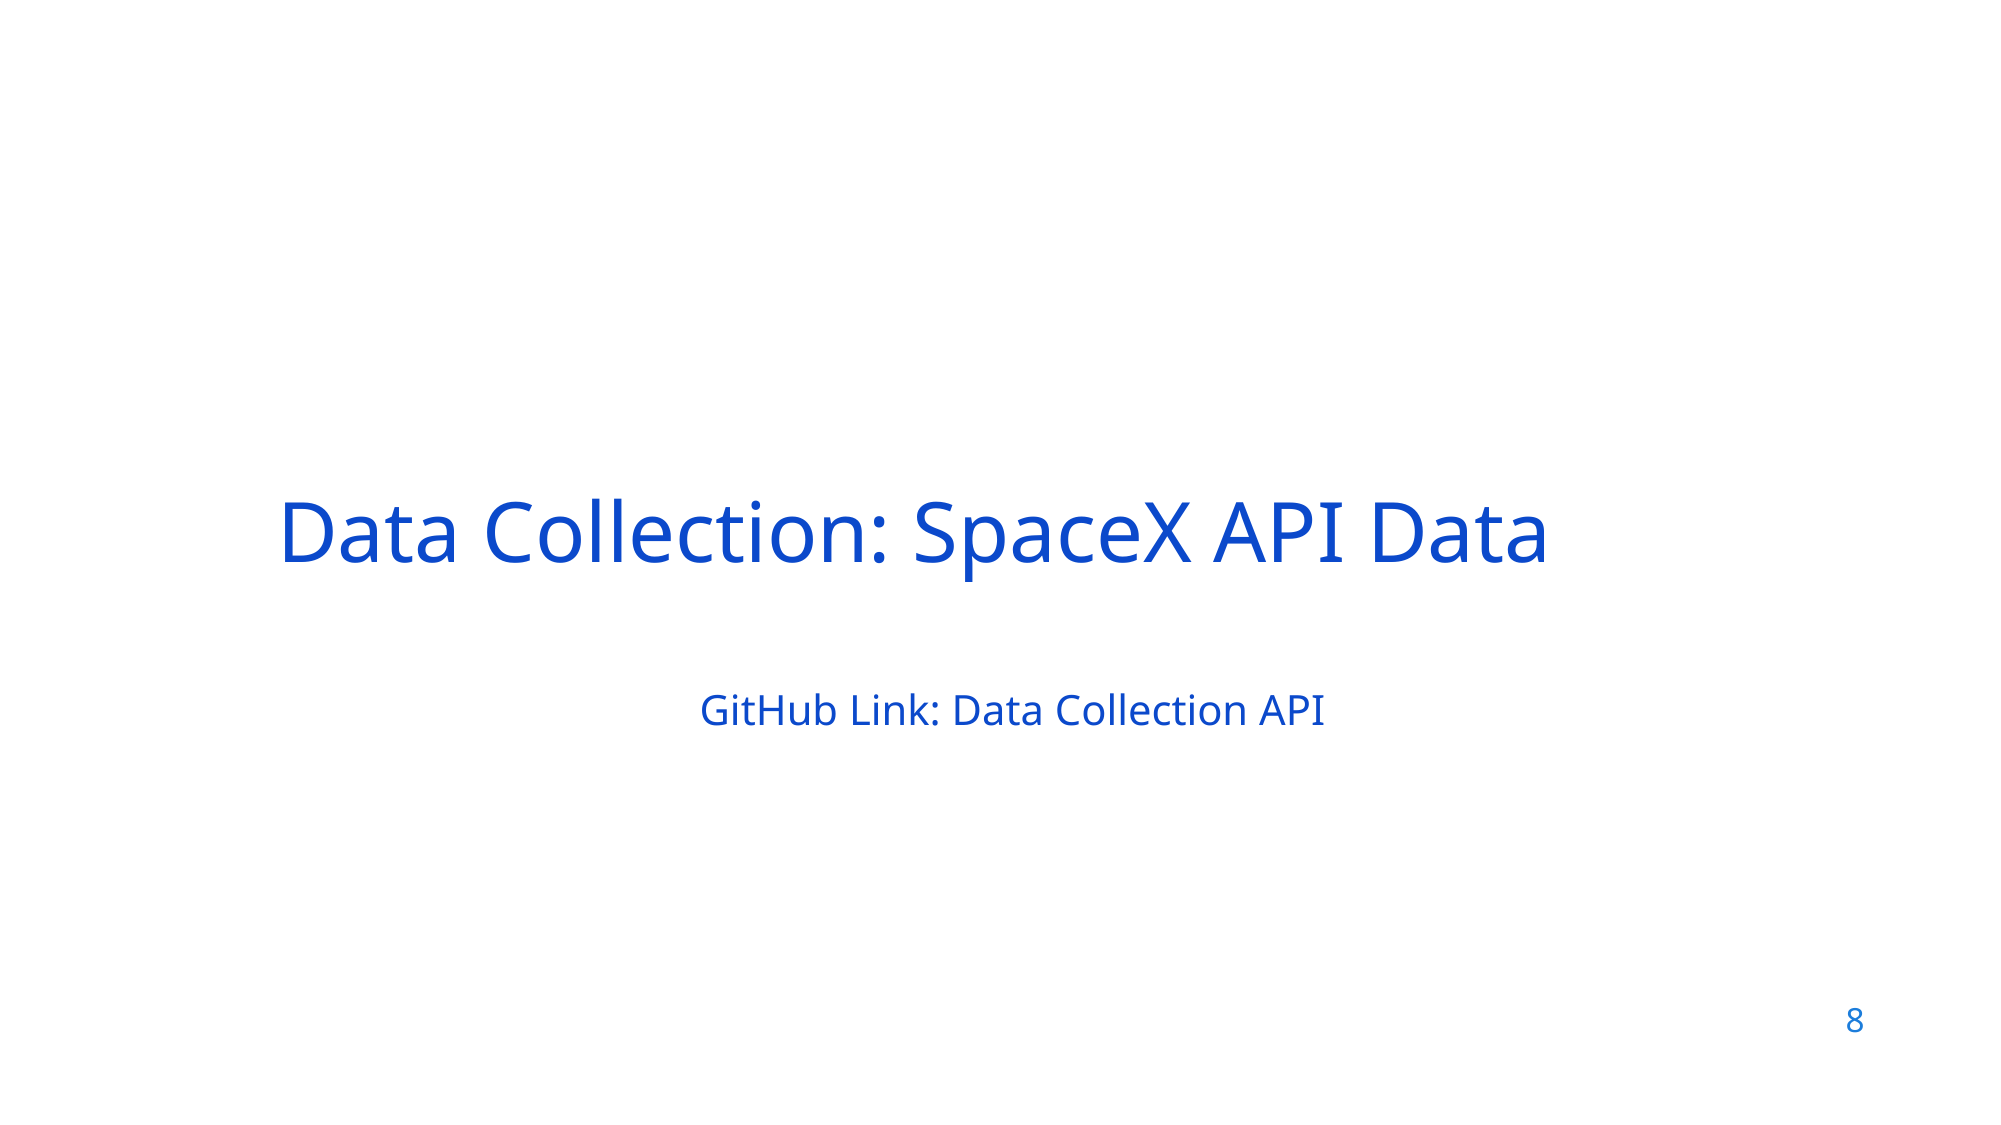

Data Collection: SpaceX API Data
GitHub Link: Data Collection API
8